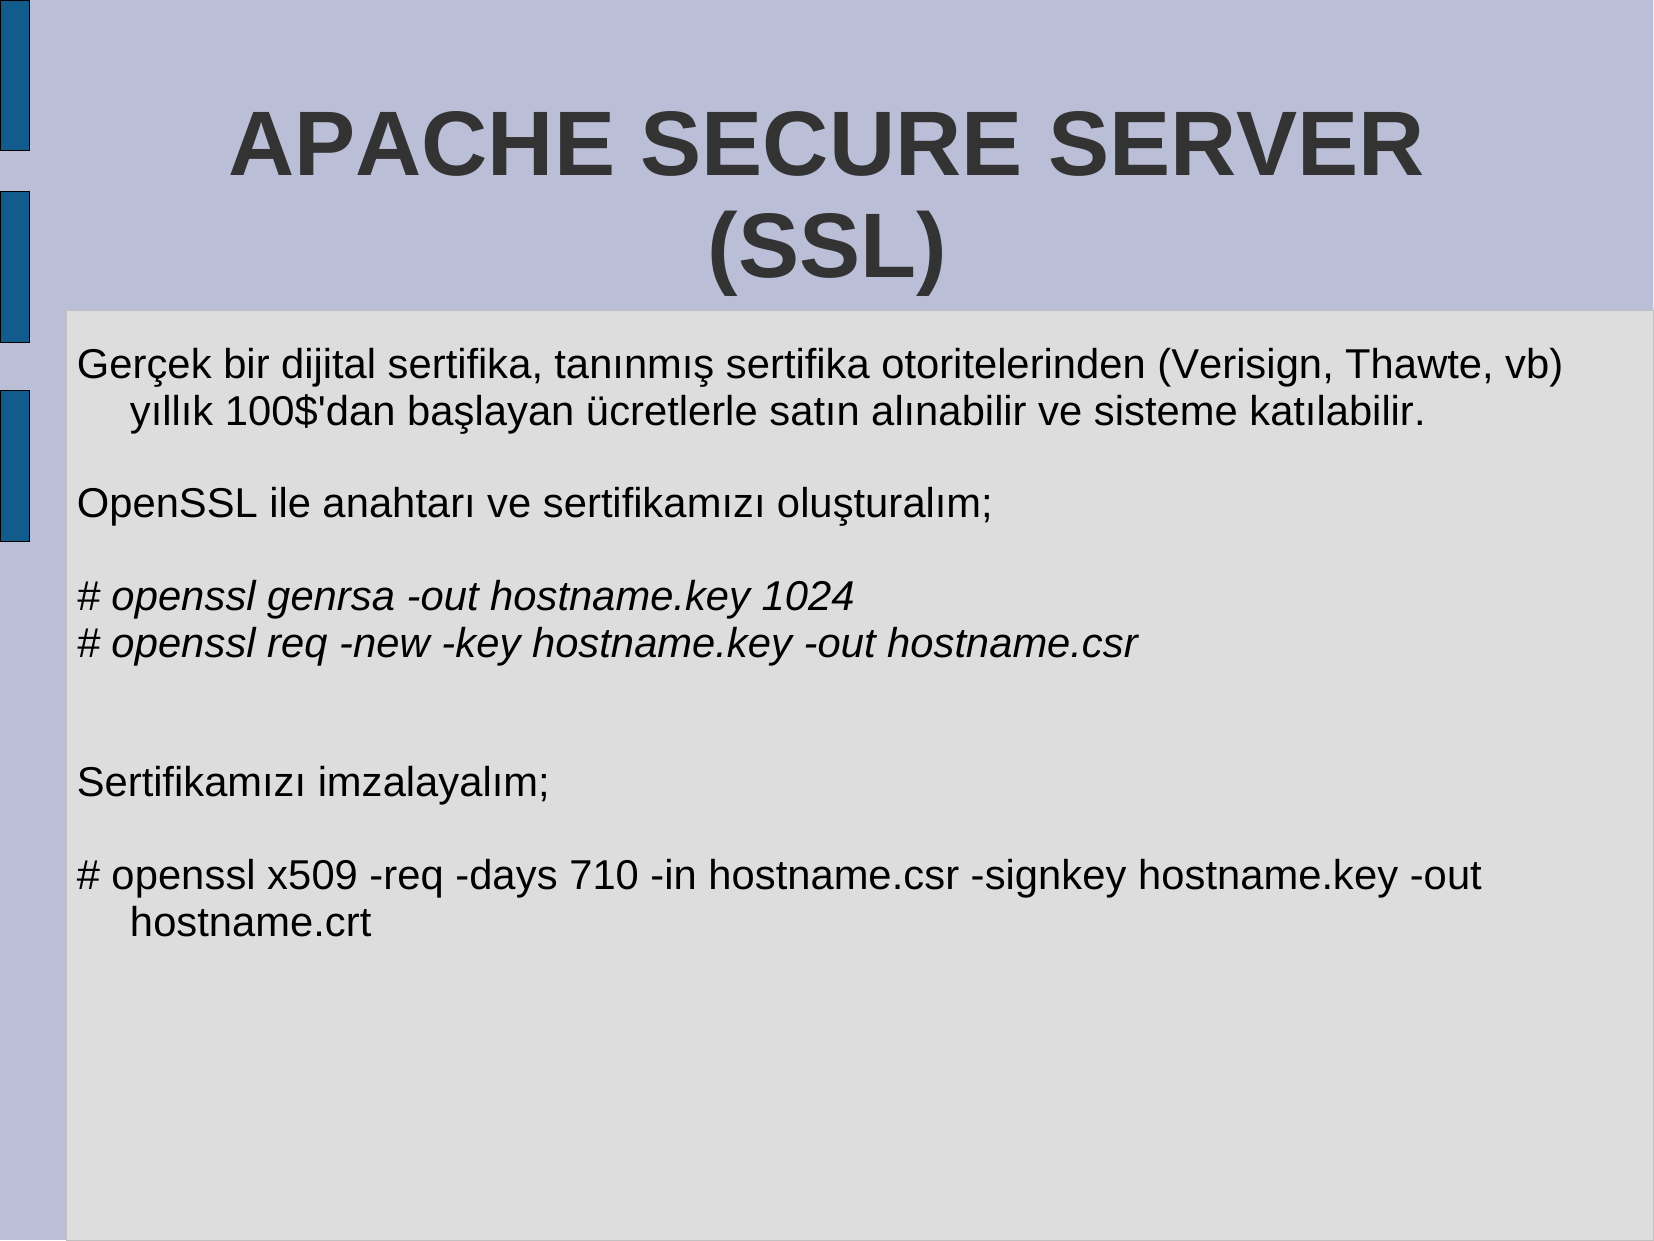

# APACHE SECURE SERVER (SSL)
Gerçek bir dijital sertifika, tanınmış sertifika otoritelerinden (Verisign, Thawte, vb) yıllık 100$'dan başlayan ücretlerle satın alınabilir ve sisteme katılabilir.
OpenSSL ile anahtarı ve sertifikamızı oluşturalım;
# openssl genrsa -out hostname.key 1024
# openssl req -new -key hostname.key -out hostname.csr
Sertifikamızı imzalayalım;
# openssl x509 -req -days 710 -in hostname.csr -signkey hostname.key -out hostname.crt